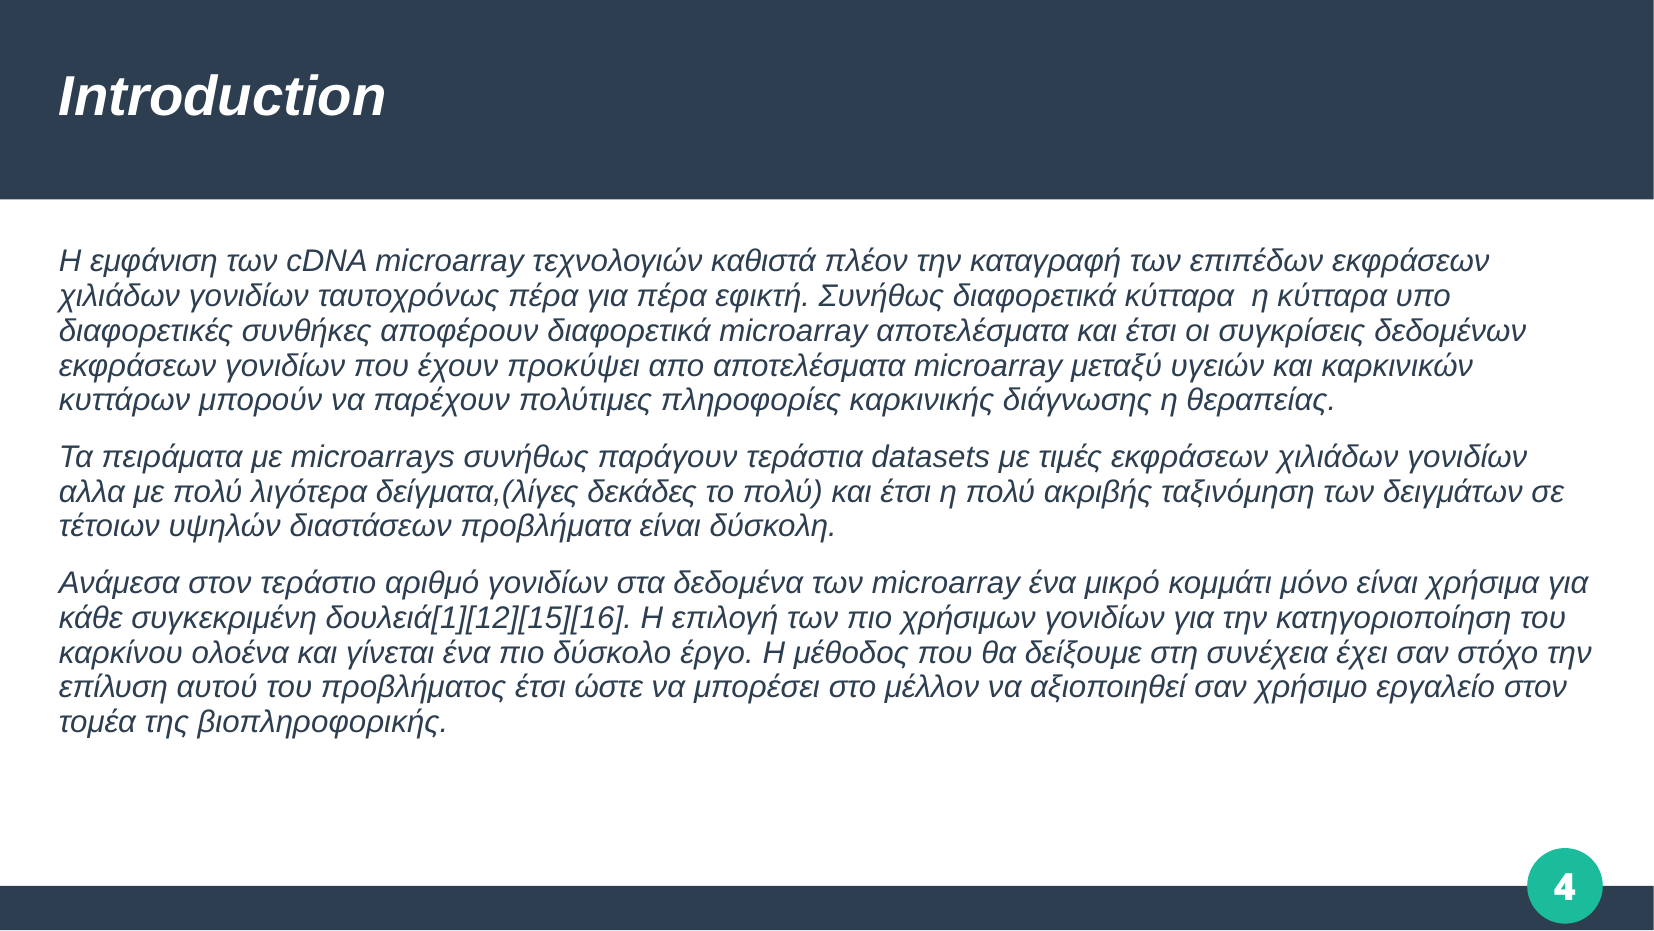

# Introduction
Η εμφάνιση των cDNA microarray τεχνολογιών καθιστά πλέον την καταγραφή των επιπέδων εκφράσεων χιλιάδων γονιδίων ταυτοχρόνως πέρα για πέρα εφικτή. Συνήθως διαφορετικά κύτταρα η κύτταρα υπο διαφορετικές συνθήκες αποφέρουν διαφορετικά microarray αποτελέσματα και έτσι οι συγκρίσεις δεδομένων εκφράσεων γονιδίων που έχουν προκύψει απο αποτελέσματα microarray μεταξύ υγειών και καρκινικών κυττάρων μπορούν να παρέχουν πολύτιμες πληροφορίες καρκινικής διάγνωσης η θεραπείας.
Τα πειράματα με microarrays συνήθως παράγουν τεράστια datasets με τιμές εκφράσεων χιλιάδων γονιδίων αλλα με πολύ λιγότερα δείγματα,(λίγες δεκάδες το πολύ) και έτσι η πολύ ακριβής ταξινόμηση των δειγμάτων σε τέτοιων υψηλών διαστάσεων προβλήματα είναι δύσκολη.
Ανάμεσα στον τεράστιο αριθμό γονιδίων στα δεδομένα των microarray ένα μικρό κομμάτι μόνο είναι χρήσιμα για κάθε συγκεκριμένη δουλειά[1][12][15][16]. Η επιλογή των πιο χρήσιμων γονιδίων για την κατηγοριοποίηση του καρκίνου ολοένα και γίνεται ένα πιο δύσκολο έργο. Η μέθοδος που θα δείξουμε στη συνέχεια έχει σαν στόχο την επίλυση αυτού του προβλήματος έτσι ώστε να μπορέσει στο μέλλον να αξιοποιηθεί σαν χρήσιμο εργαλείο στον τομέα της βιοπληροφορικής.